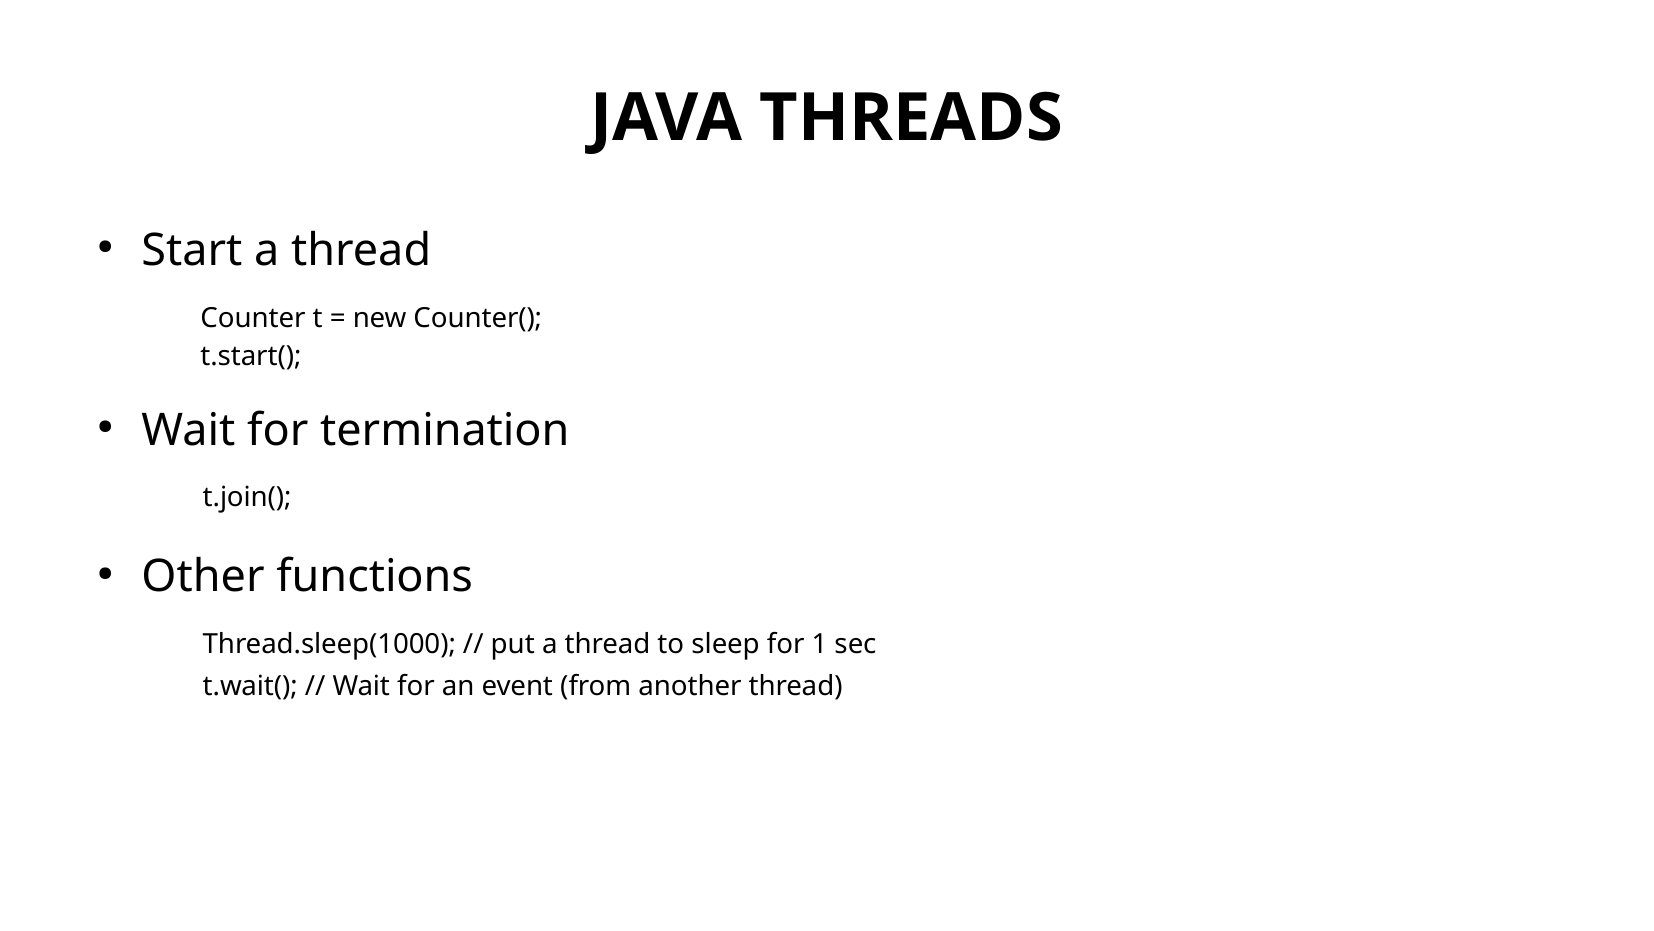

# JAVA THREADS
Start a thread
Counter t = new Counter();
t.start();
Wait for termination
	t.join();
Other functions
	Thread.sleep(1000); // put a thread to sleep for 1 sec
	t.wait(); // Wait for an event (from another thread)